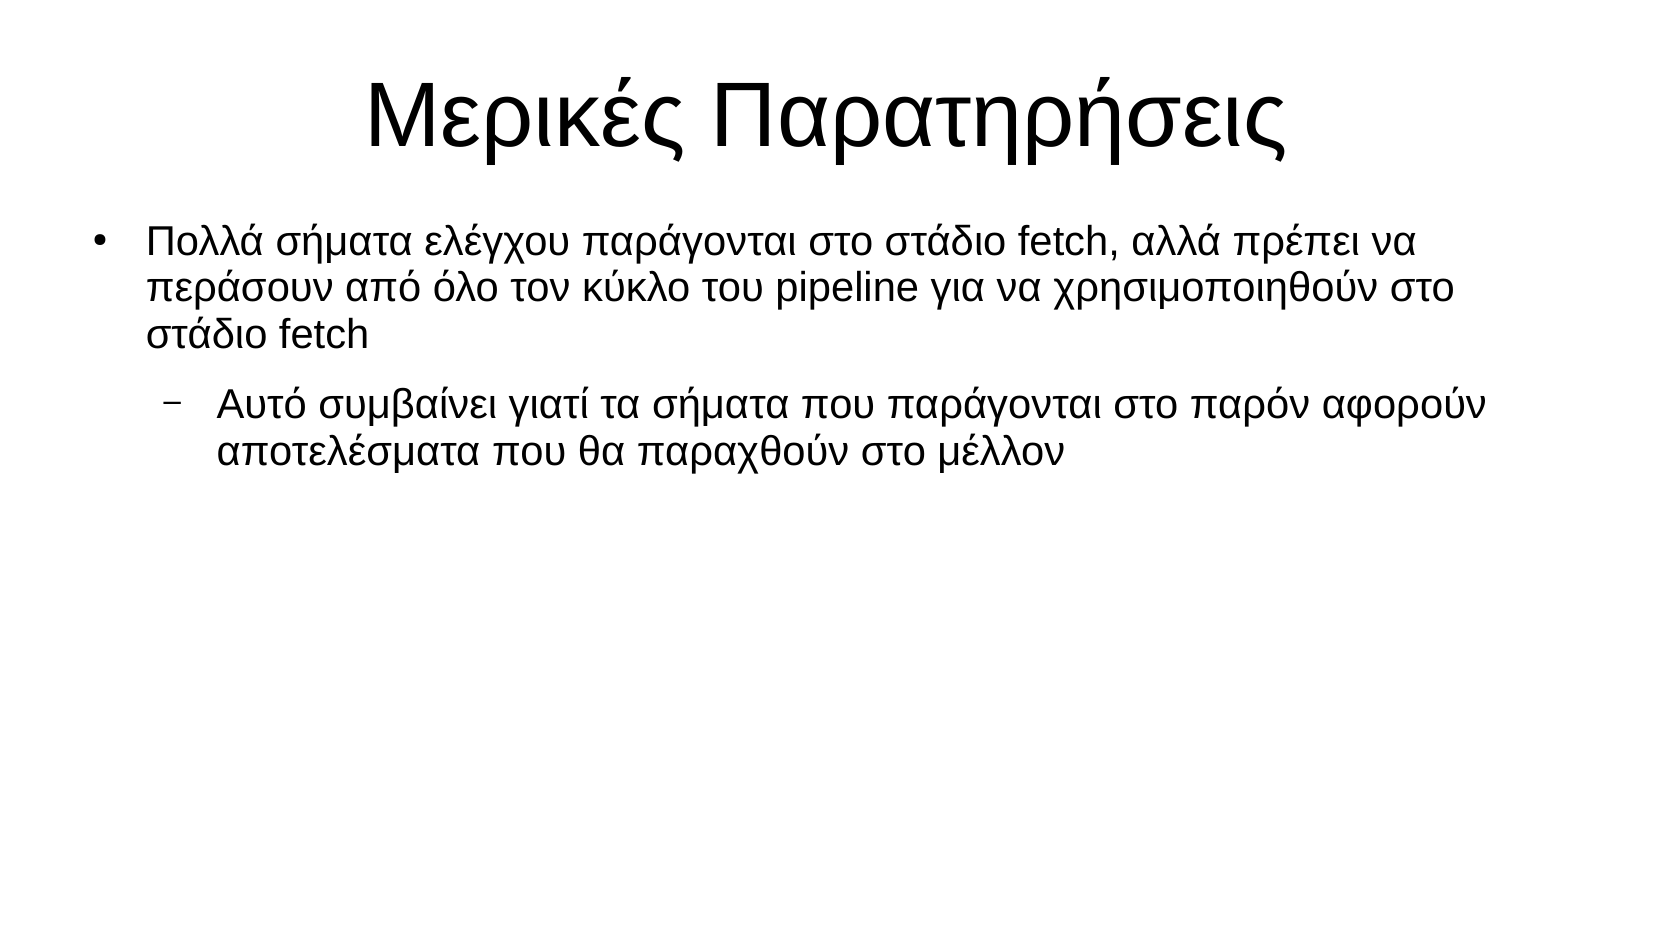

# Μερικές Παρατηρήσεις
Πολλά σήματα ελέγχου παράγονται στο στάδιο fetch, αλλά πρέπει να περάσουν από όλο τον κύκλο του pipeline για να χρησιμοποιηθούν στο στάδιο fetch
Αυτό συμβαίνει γιατί τα σήματα που παράγονται στο παρόν αφορούν αποτελέσματα που θα παραχθούν στο μέλλον